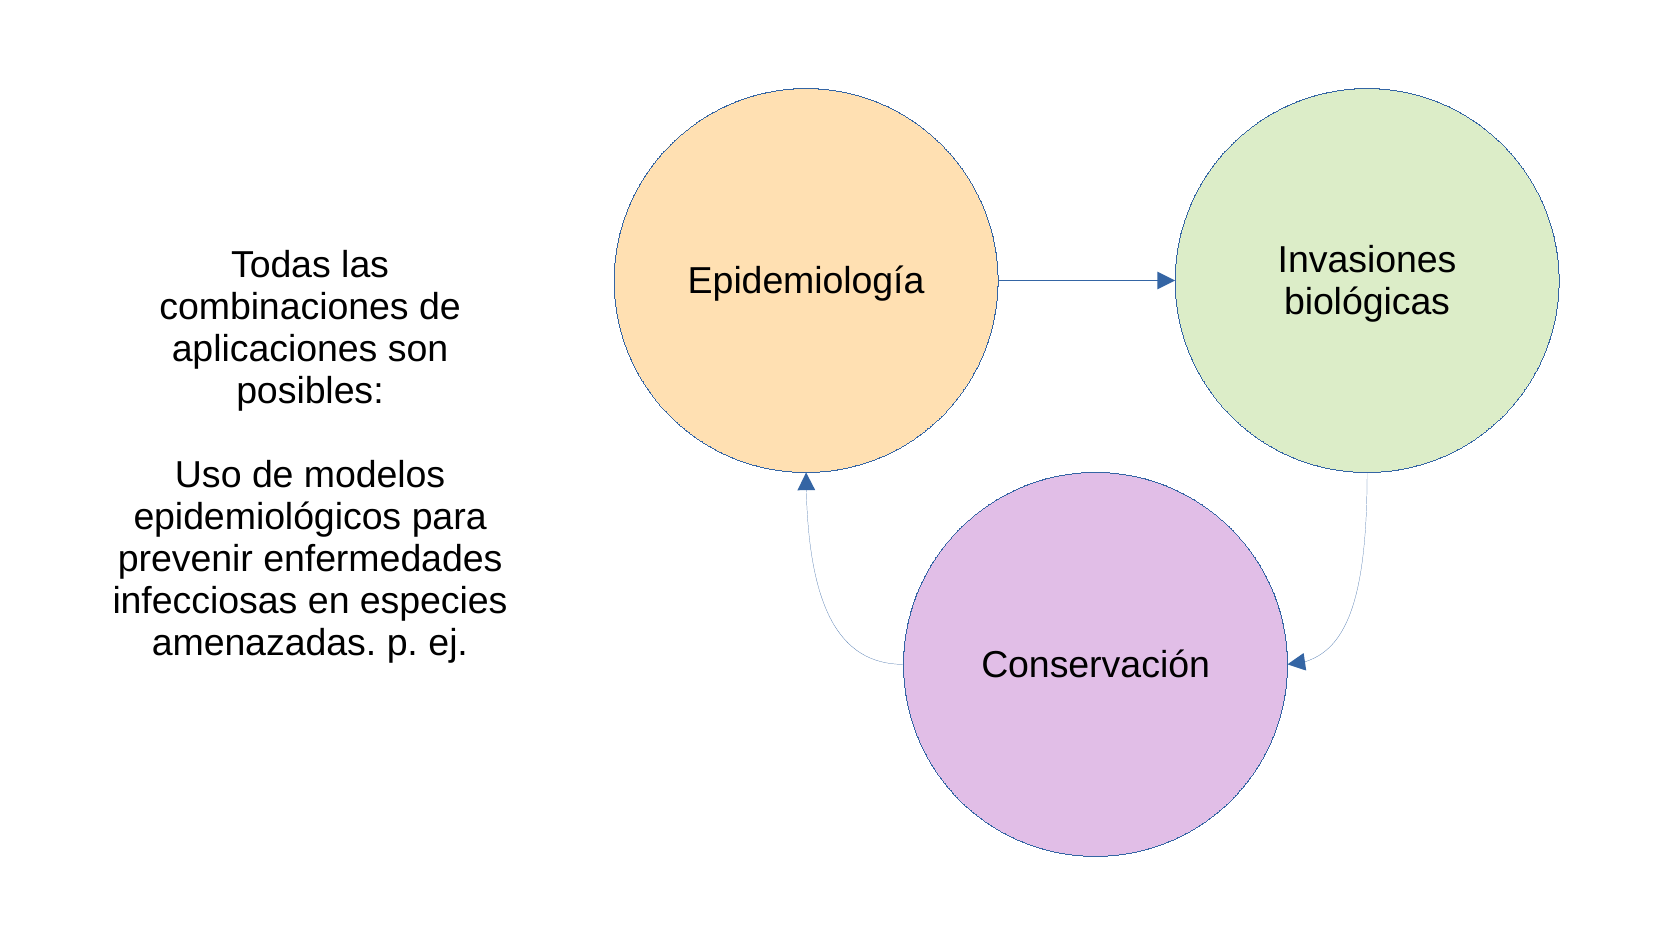

Epidemiología
Invasiones biológicas
Todas las combinaciones de aplicaciones son posibles:
Uso de modelos epidemiológicos para prevenir enfermedades infecciosas en especies amenazadas. p. ej.
Conservación